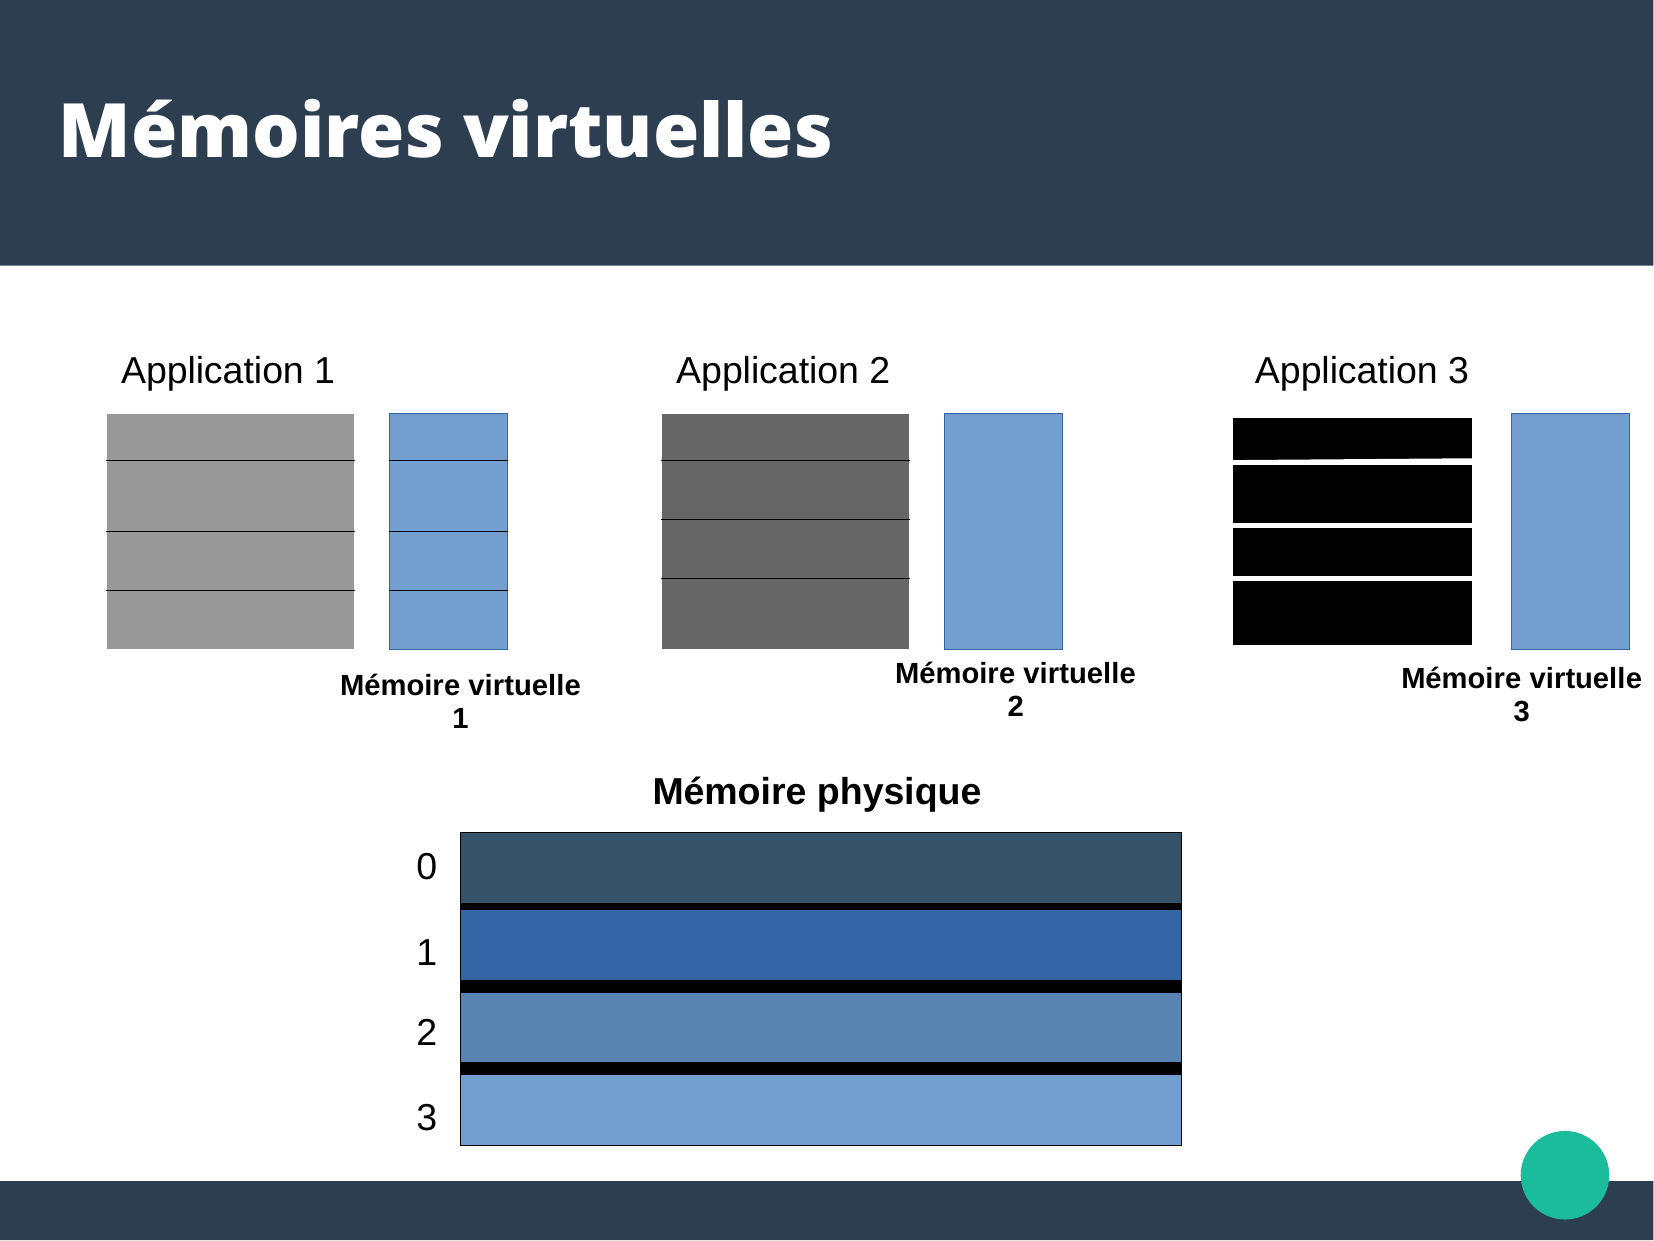

# Mémoires virtuelles
Application 1
Application 2
Application 3
Mémoire virtuelle 2
Mémoire virtuelle 3
Mémoire virtuelle 1
Mémoire physique
0
1
2
3